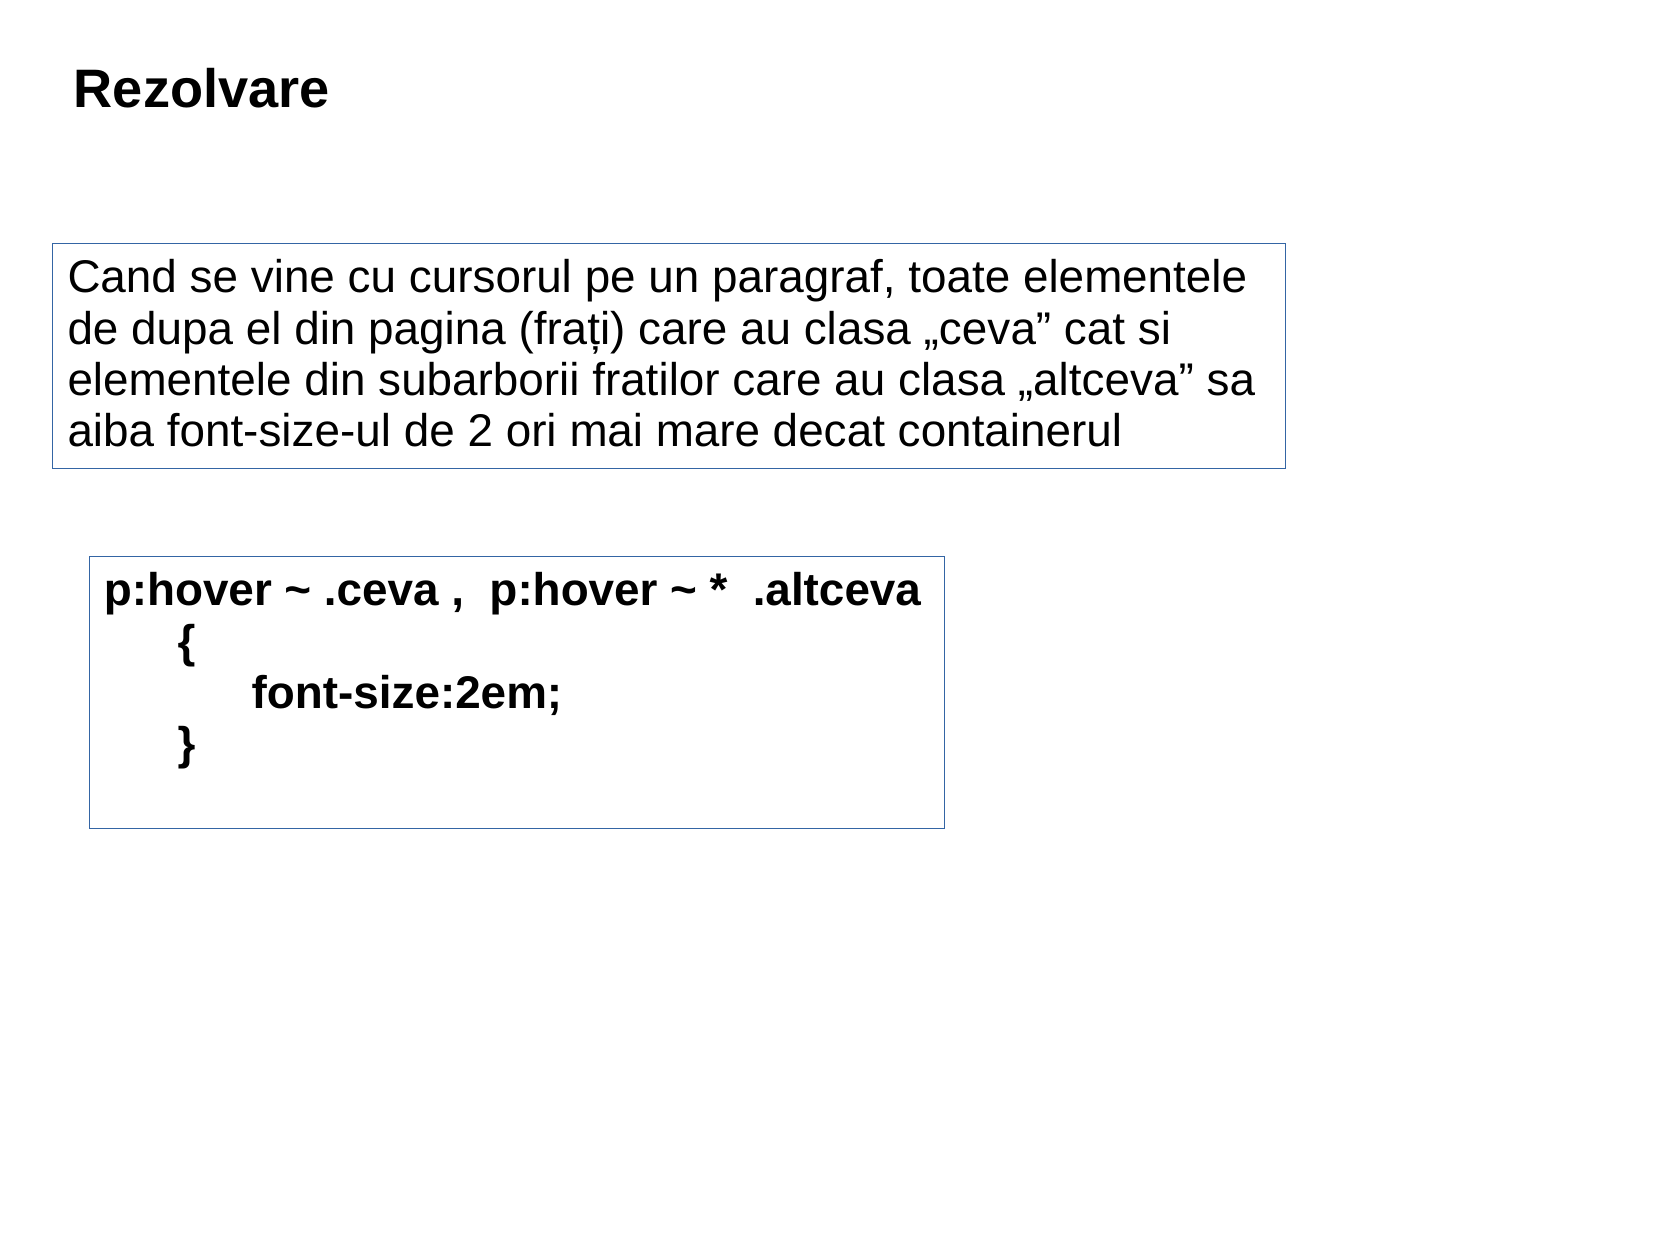

Rezolvare
Cand se vine cu cursorul pe un paragraf, toate elementele de dupa el din pagina (frați) care au clasa „ceva” cat si elementele din subarborii fratilor care au clasa „altceva” sa aiba font-size-ul de 2 ori mai mare decat containerul
p:hover ~ .ceva , p:hover ~ * .altceva
	{
		font-size:2em;
	}